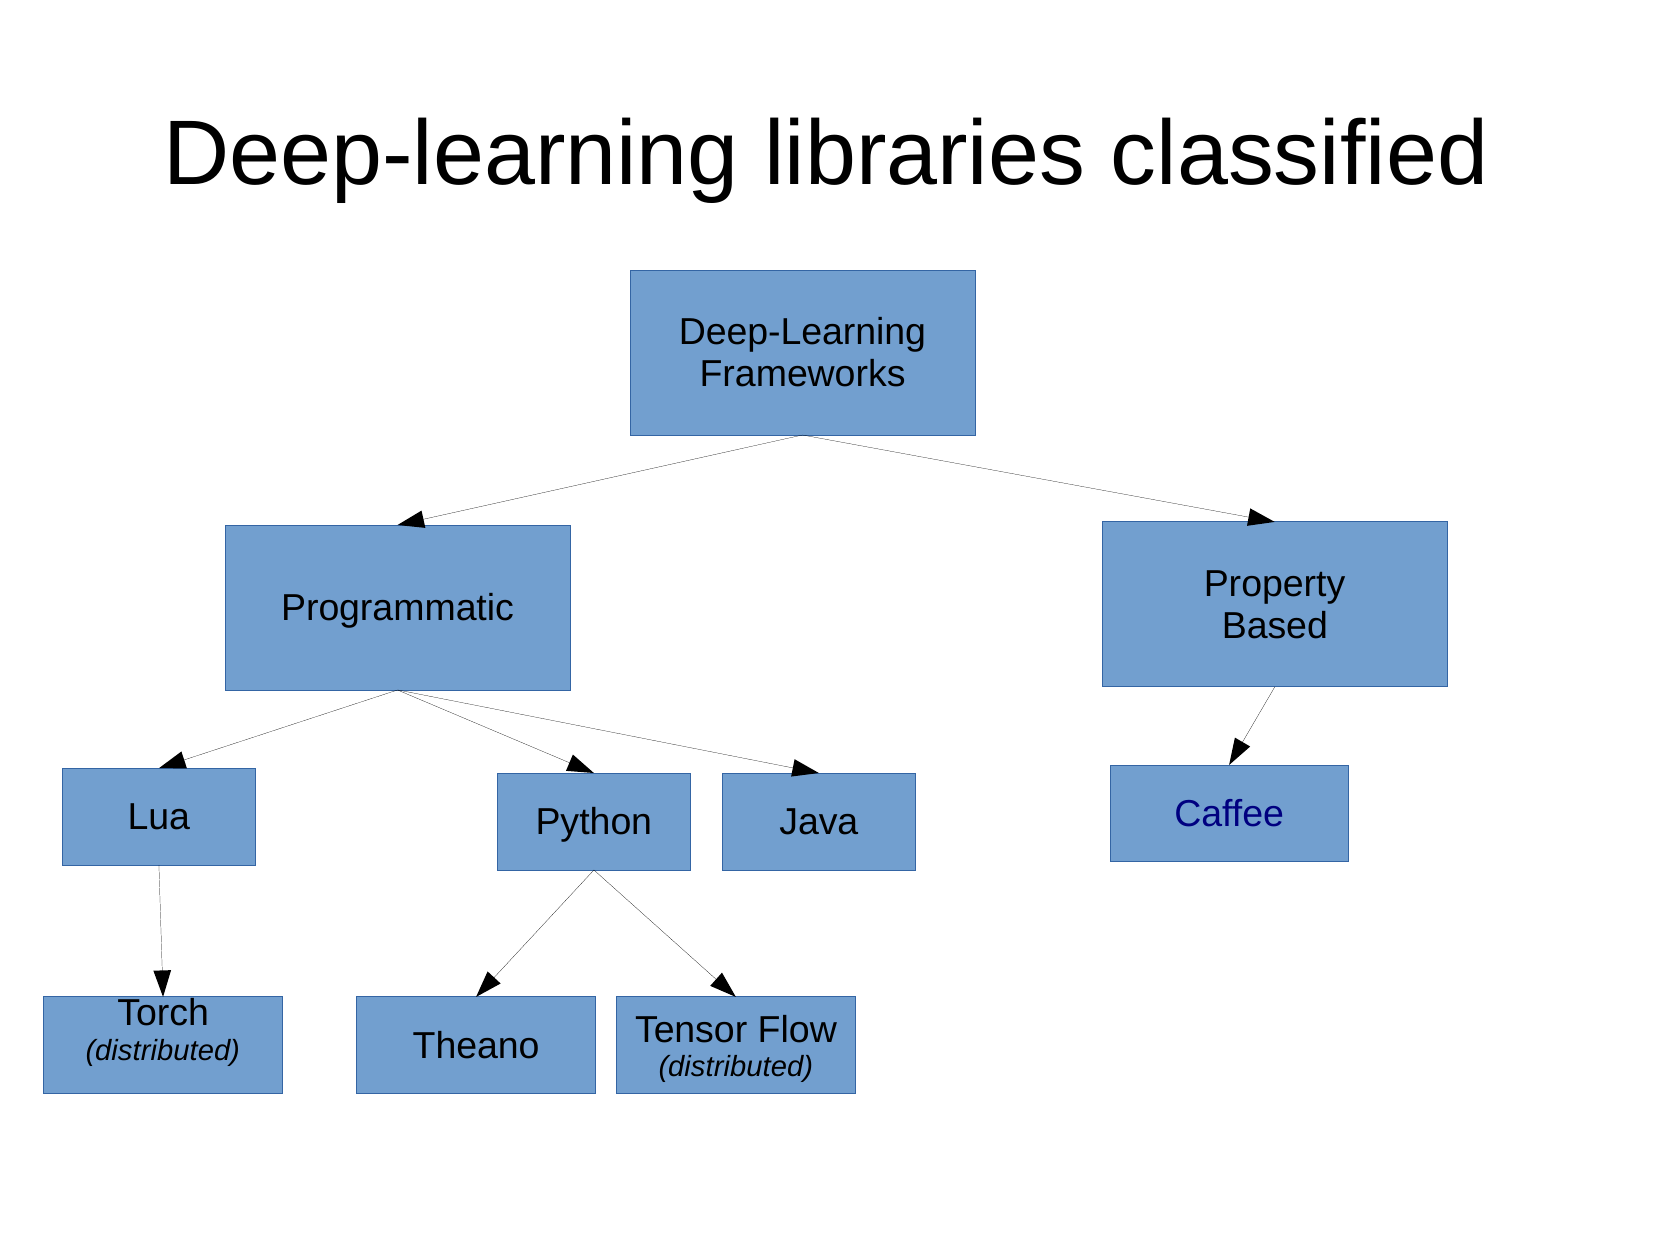

# Deep-learning libraries classified
Deep-Learning
Frameworks
Property
Based
Programmatic
Caffee
Lua
Python
Java
Torch
(distributed)
Theano
Tensor Flow
(distributed)